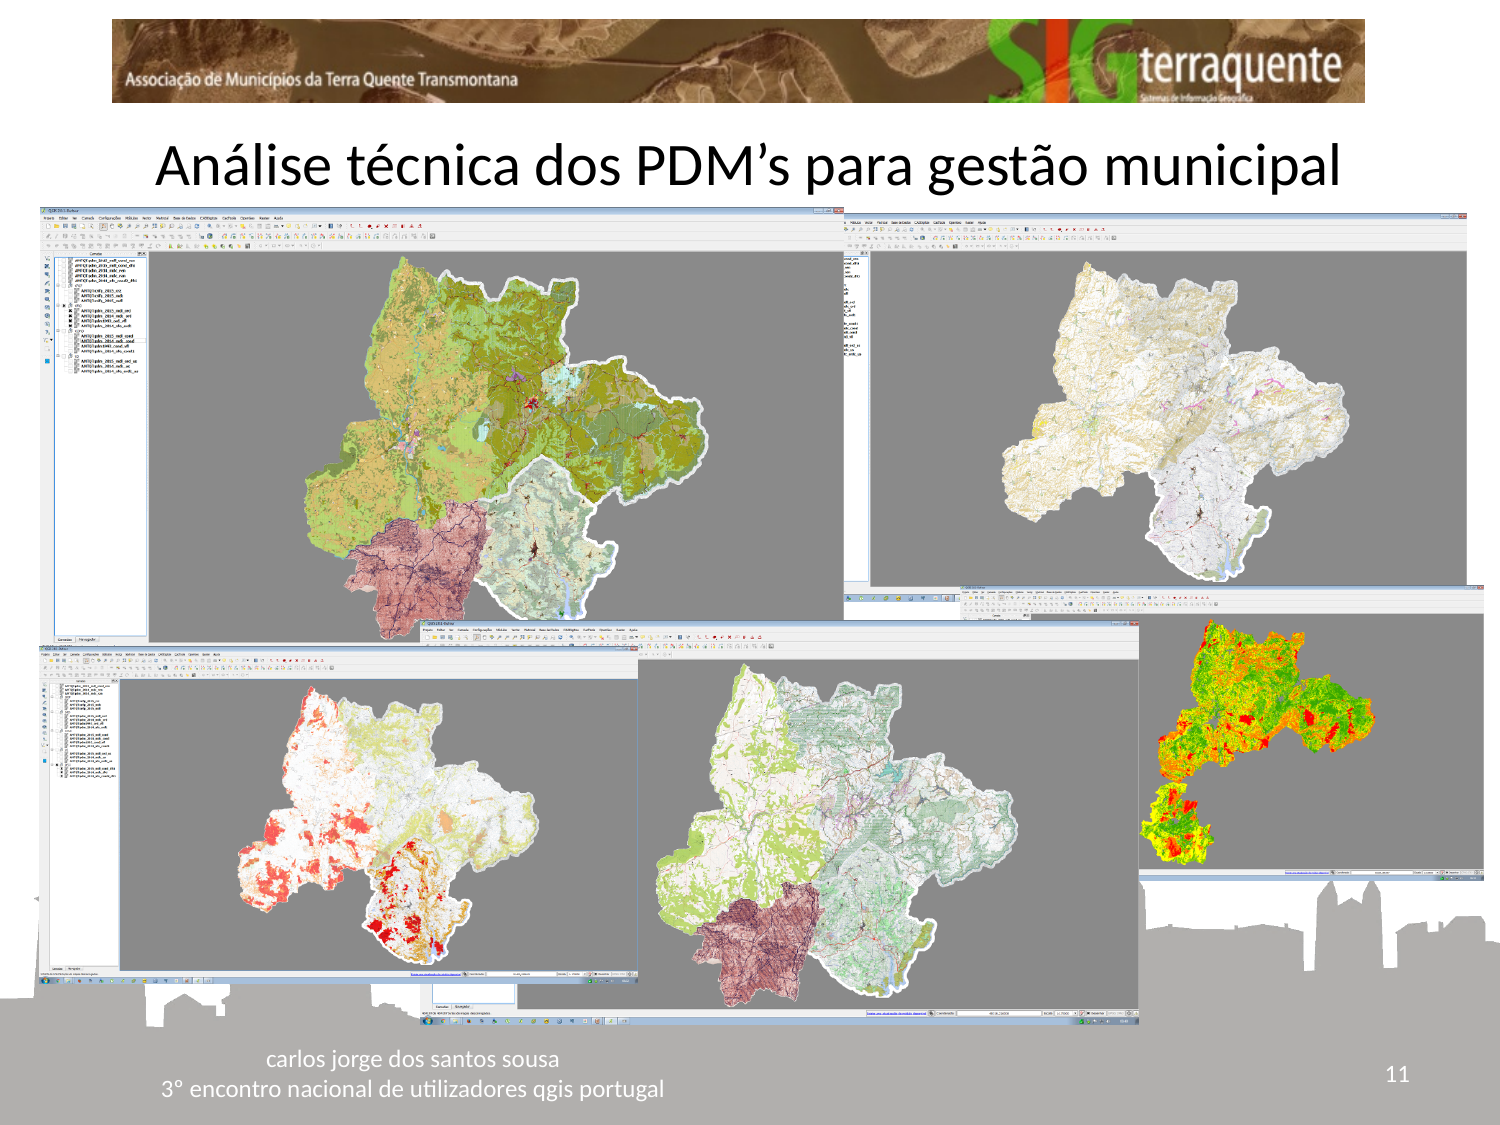

# Análise técnica dos PDM’s para gestão municipal
carlos jorge dos santos sousa
3º encontro nacional de utilizadores qgis portugal